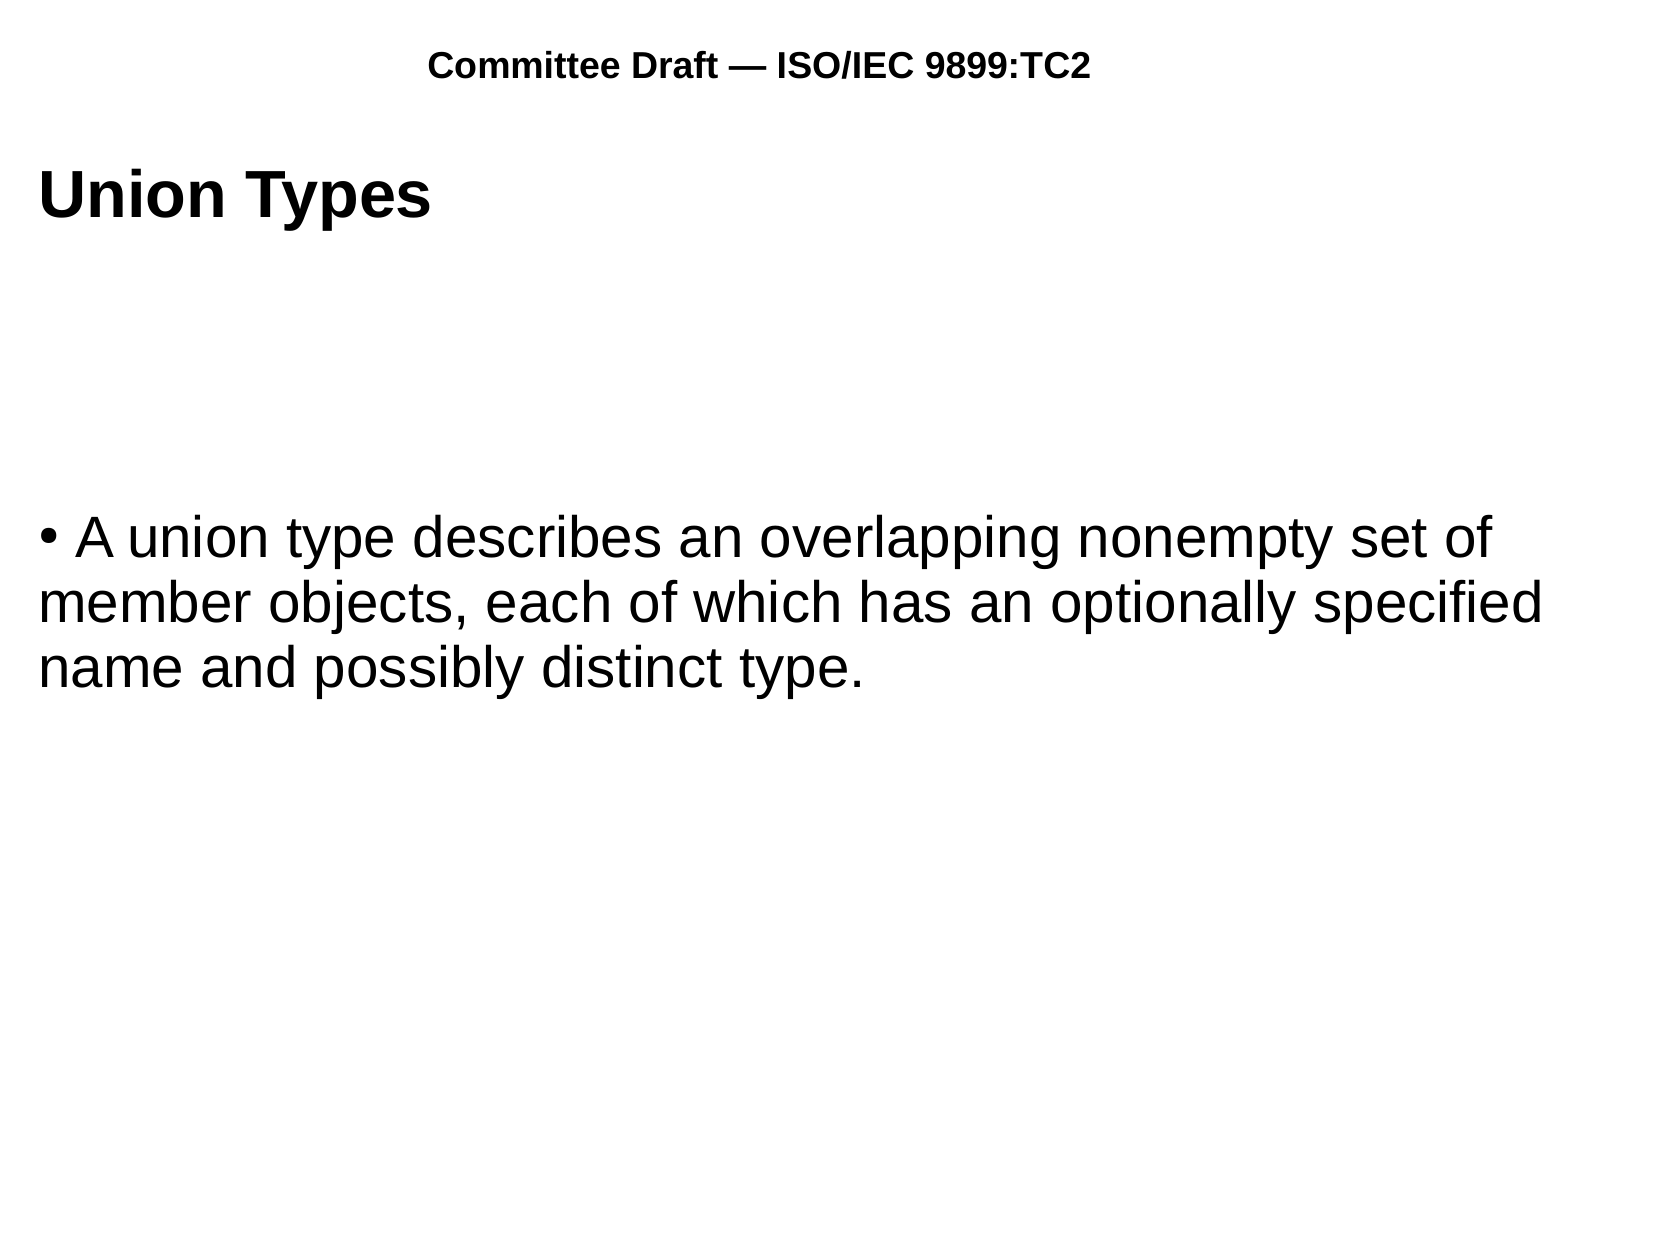

Committee Draft — ISO/IEC 9899:TC2
Union Types
 A union type describes an overlapping nonempty set of member objects, each of which has an optionally specified name and possibly distinct type.